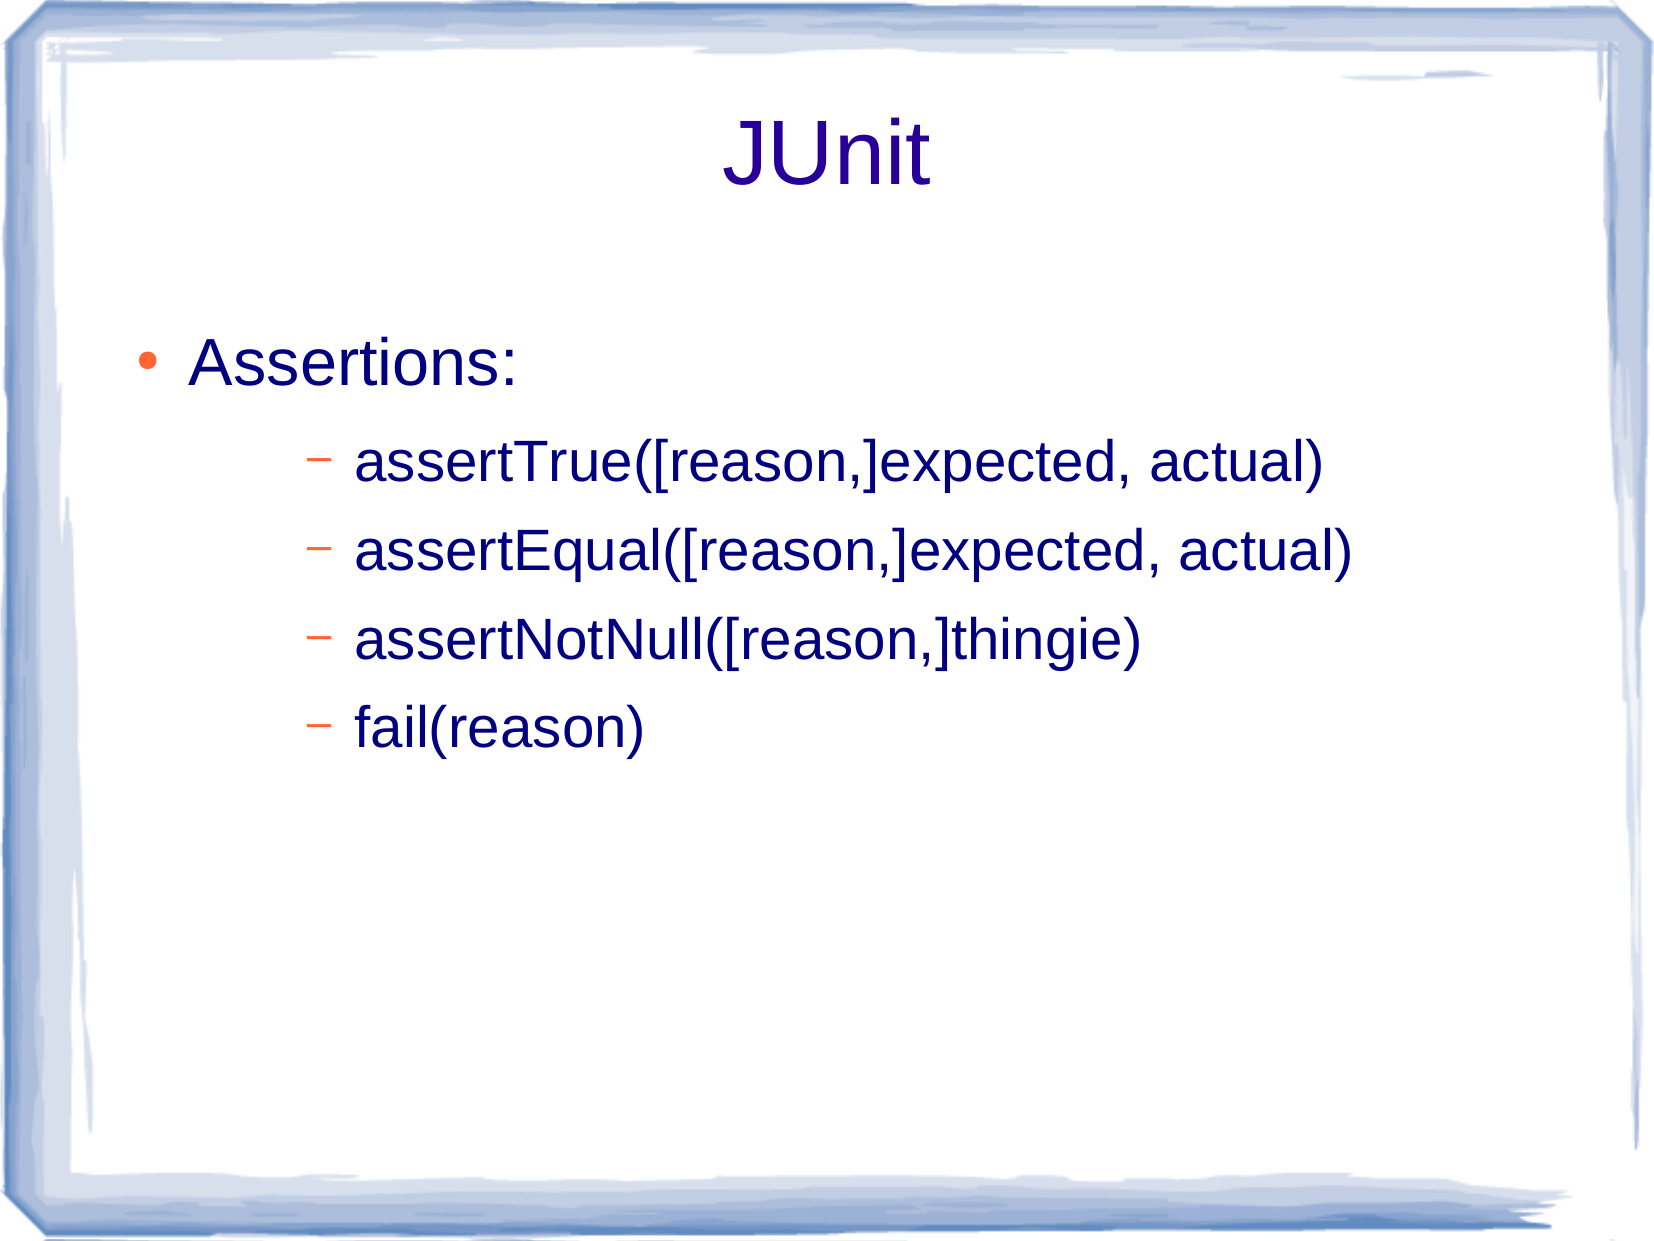

# JUnit
Assertions:
assertTrue([reason,]expected, actual)
assertEqual([reason,]expected, actual)
assertNotNull([reason,]thingie)
fail(reason)